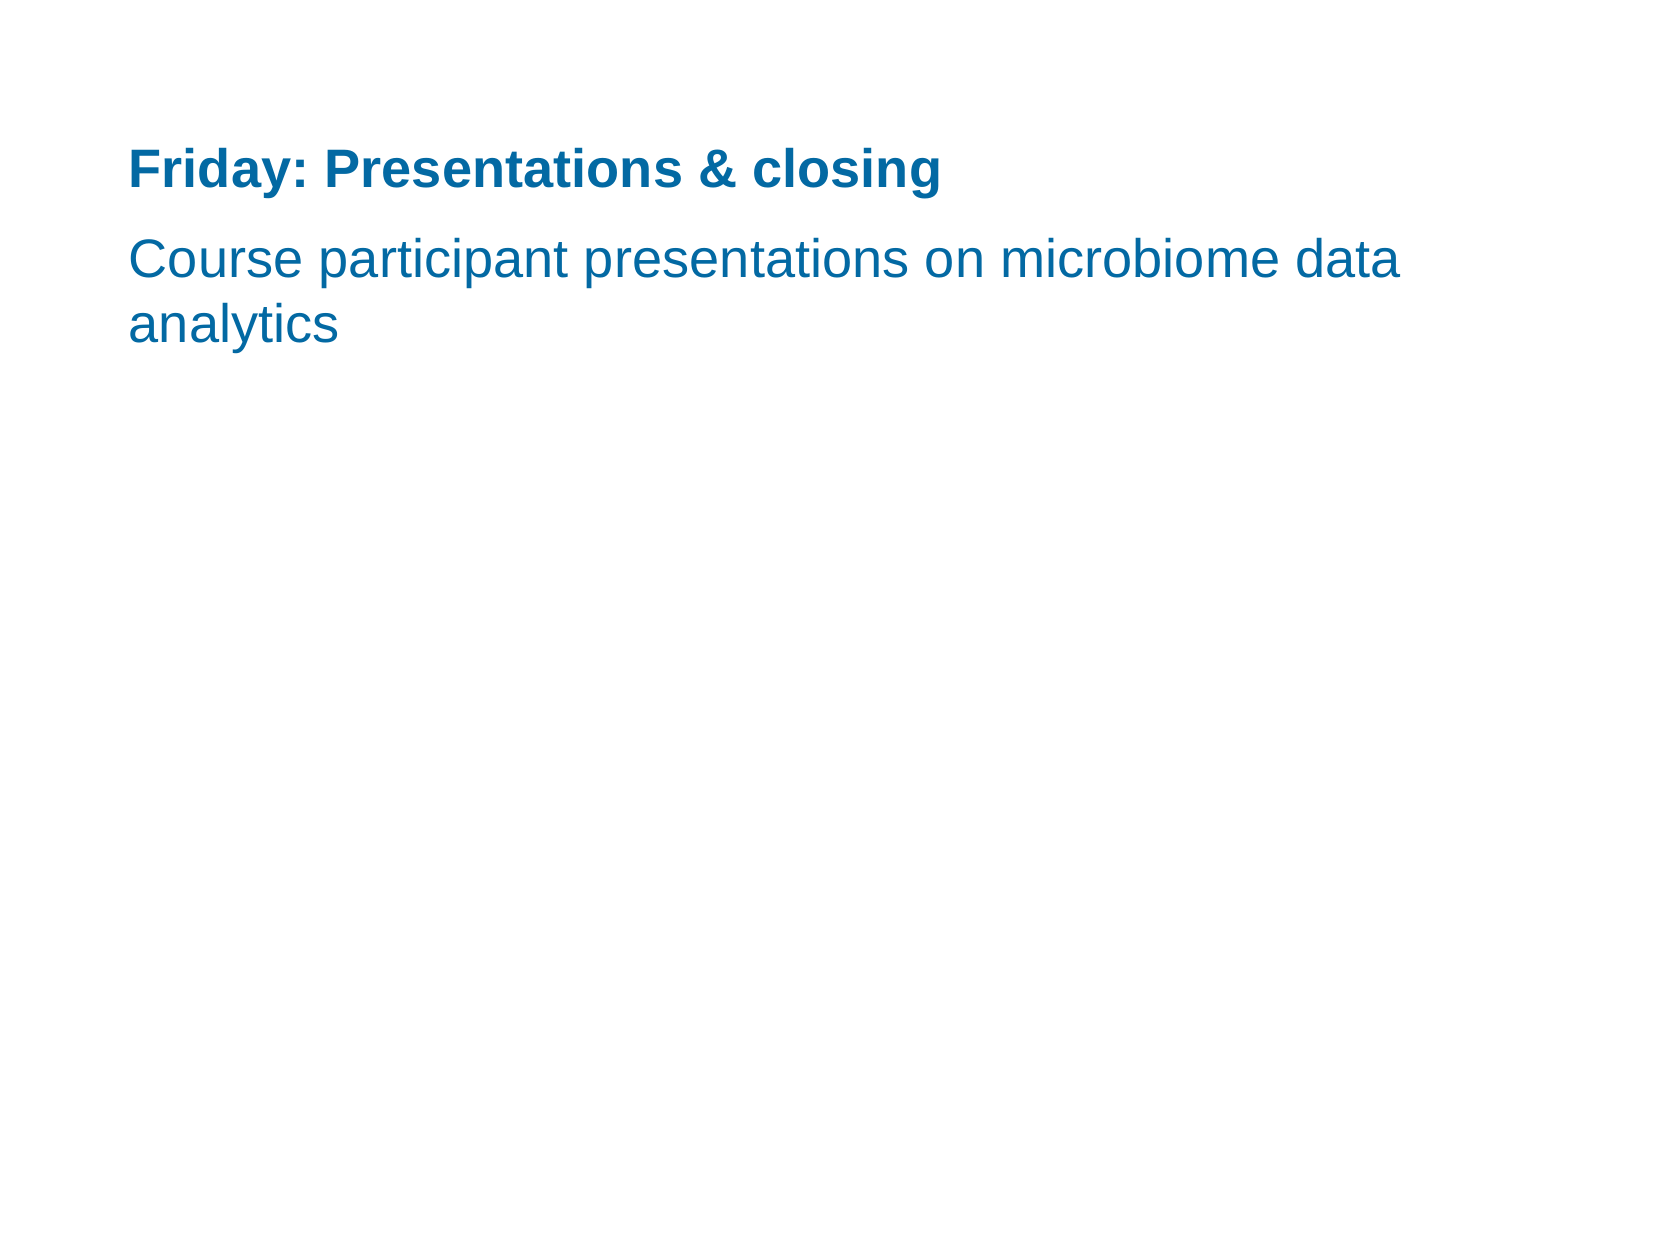

Friday: Presentations & closing
Course participant presentations on microbiome data analytics